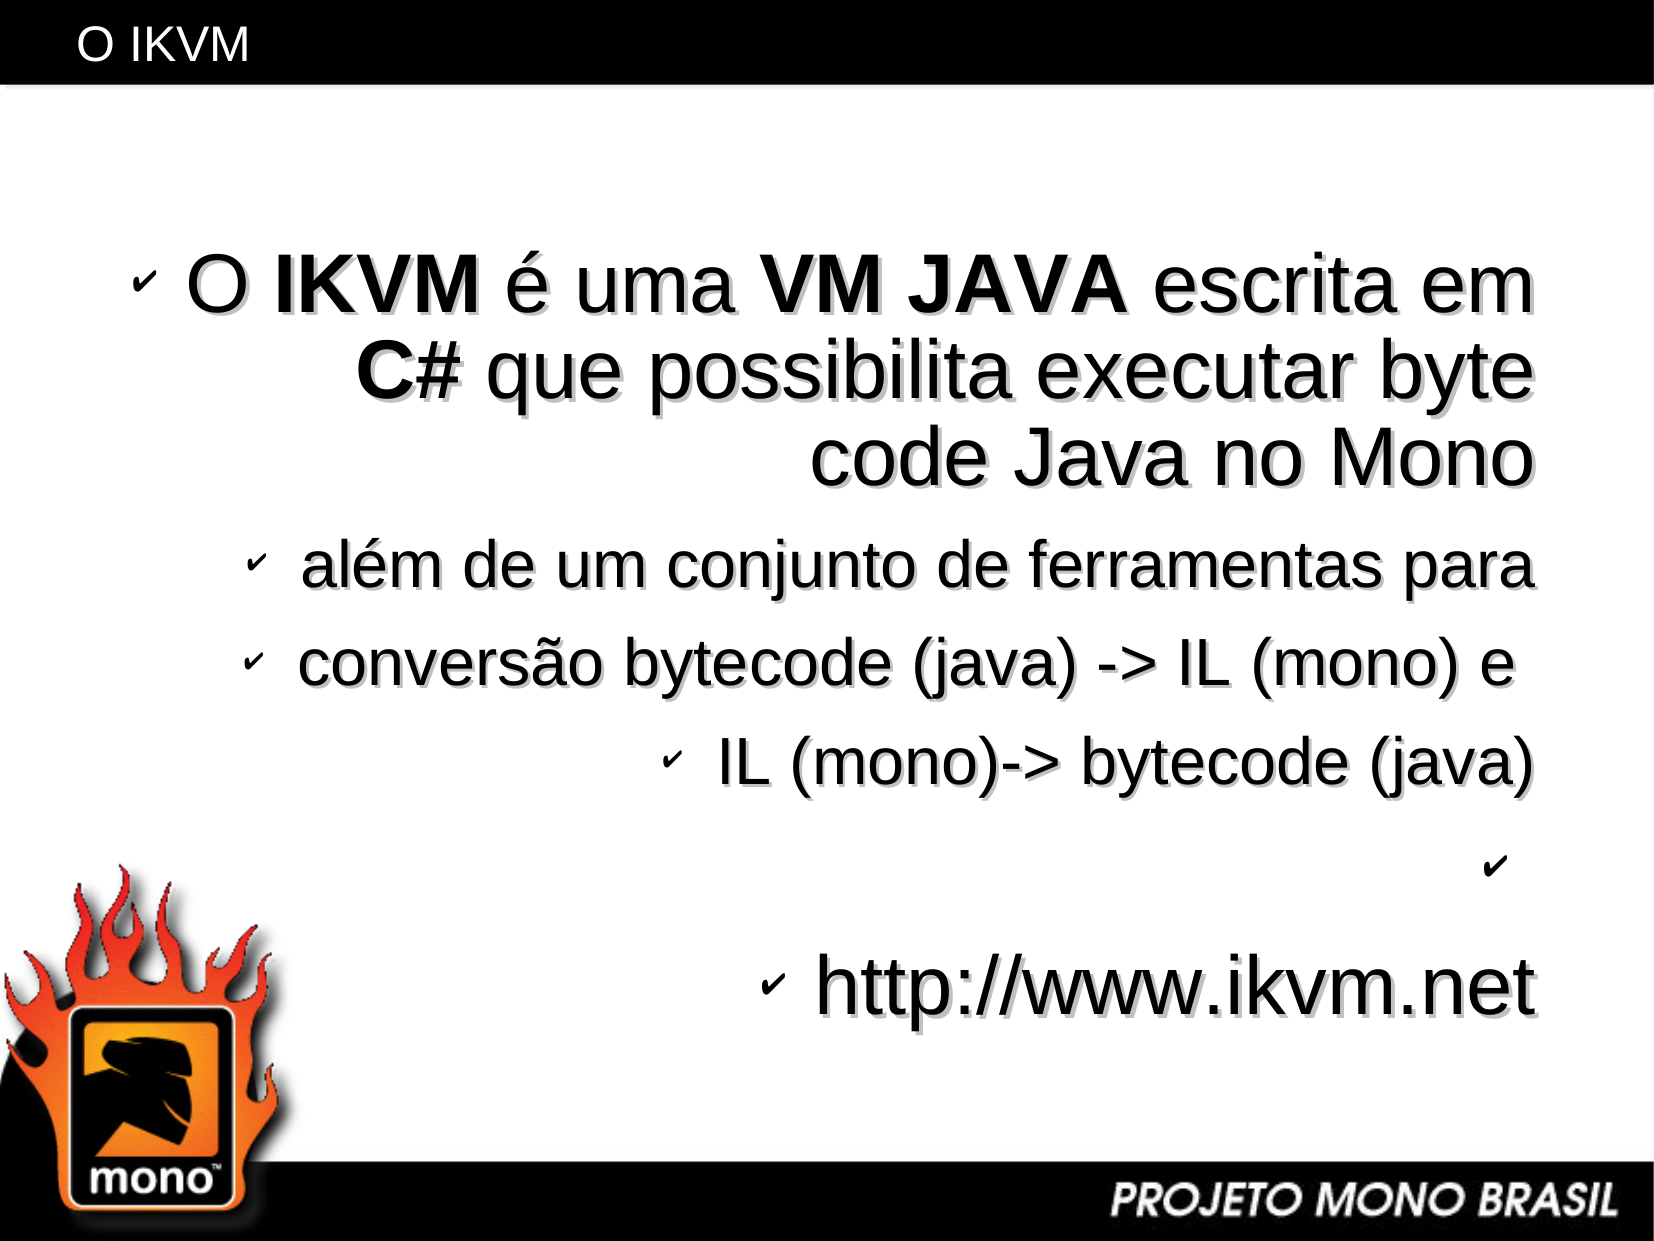

O IKVM
# O IKVM é uma VM JAVA escrita em C# que possibilita executar byte code Java no Mono
além de um conjunto de ferramentas para
conversão bytecode (java) -> IL (mono) e
IL (mono)-> bytecode (java)
http://www.ikvm.net